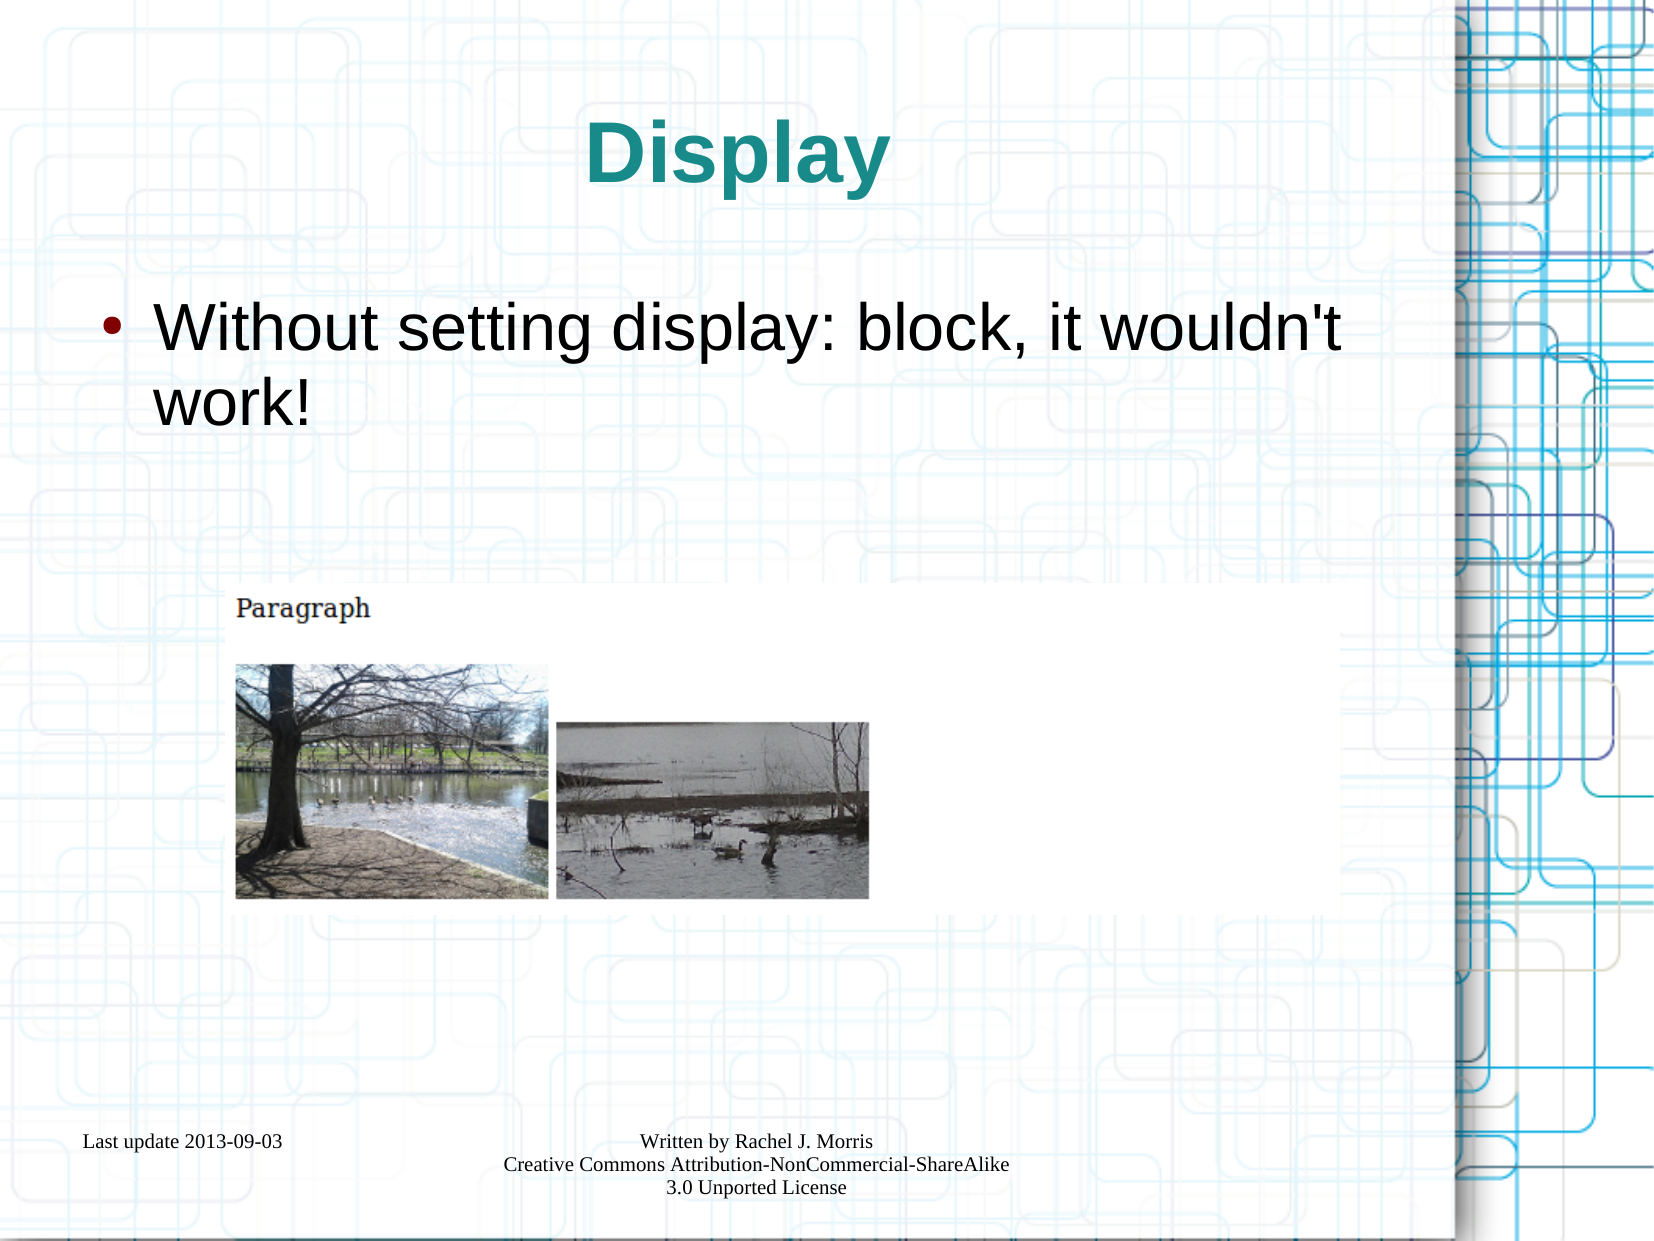

# Display
Without setting display: block, it wouldn't work!